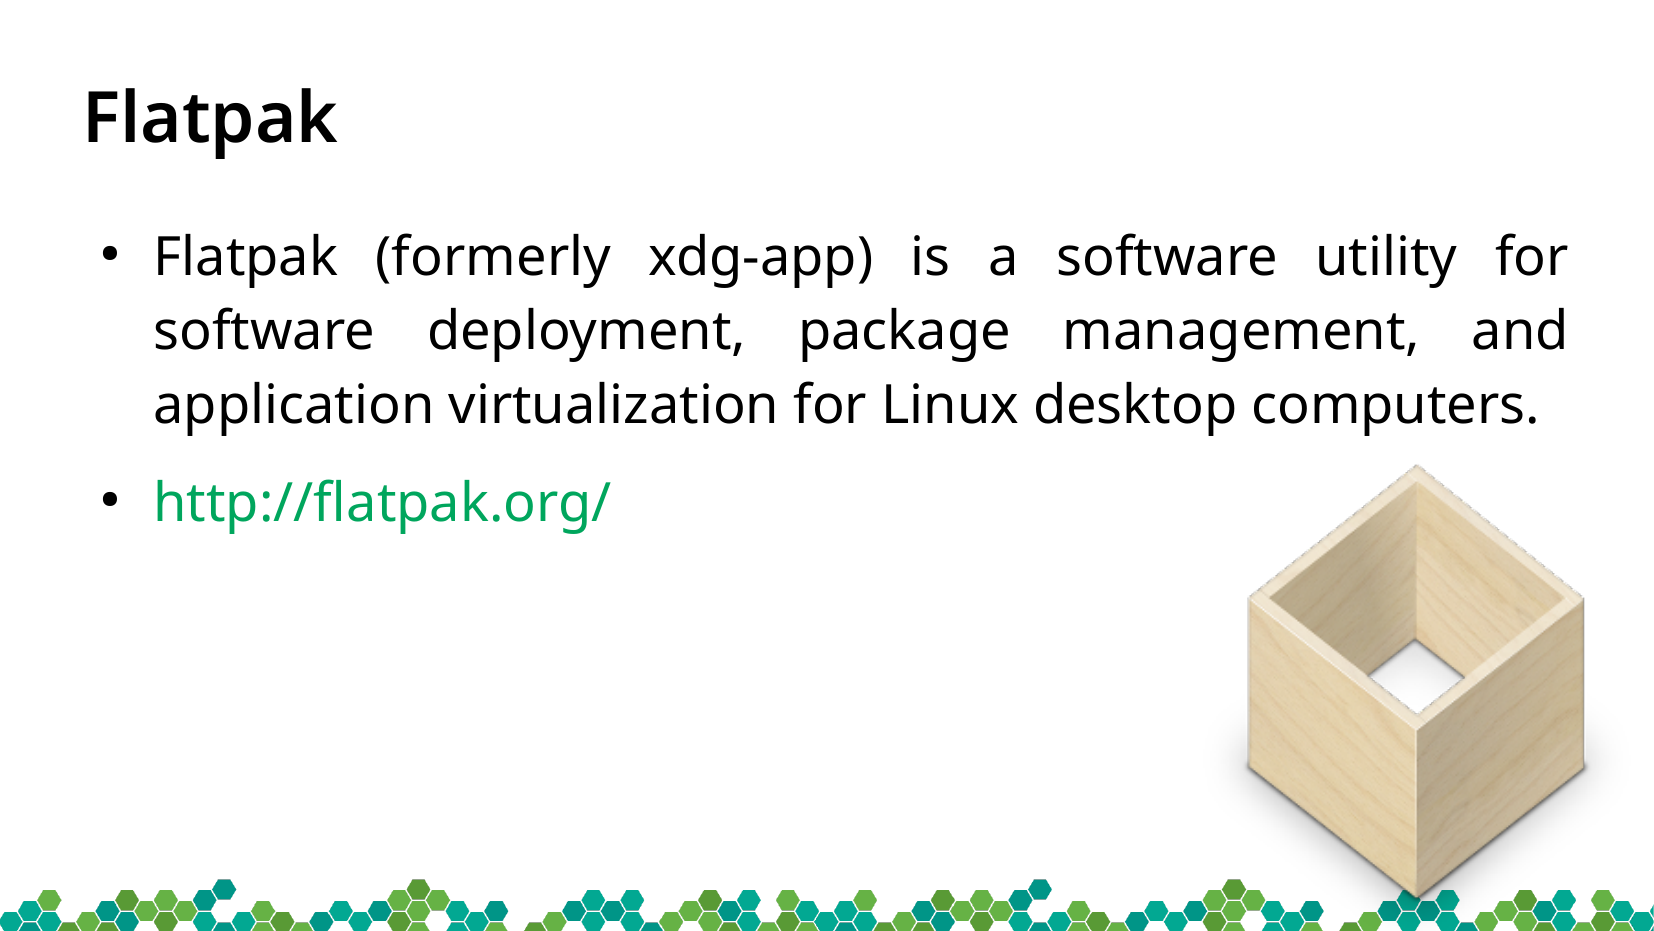

# Flatpak
Flatpak (formerly xdg-app) is a software utility for software deployment, package management, and application virtualization for Linux desktop computers.
http://flatpak.org/